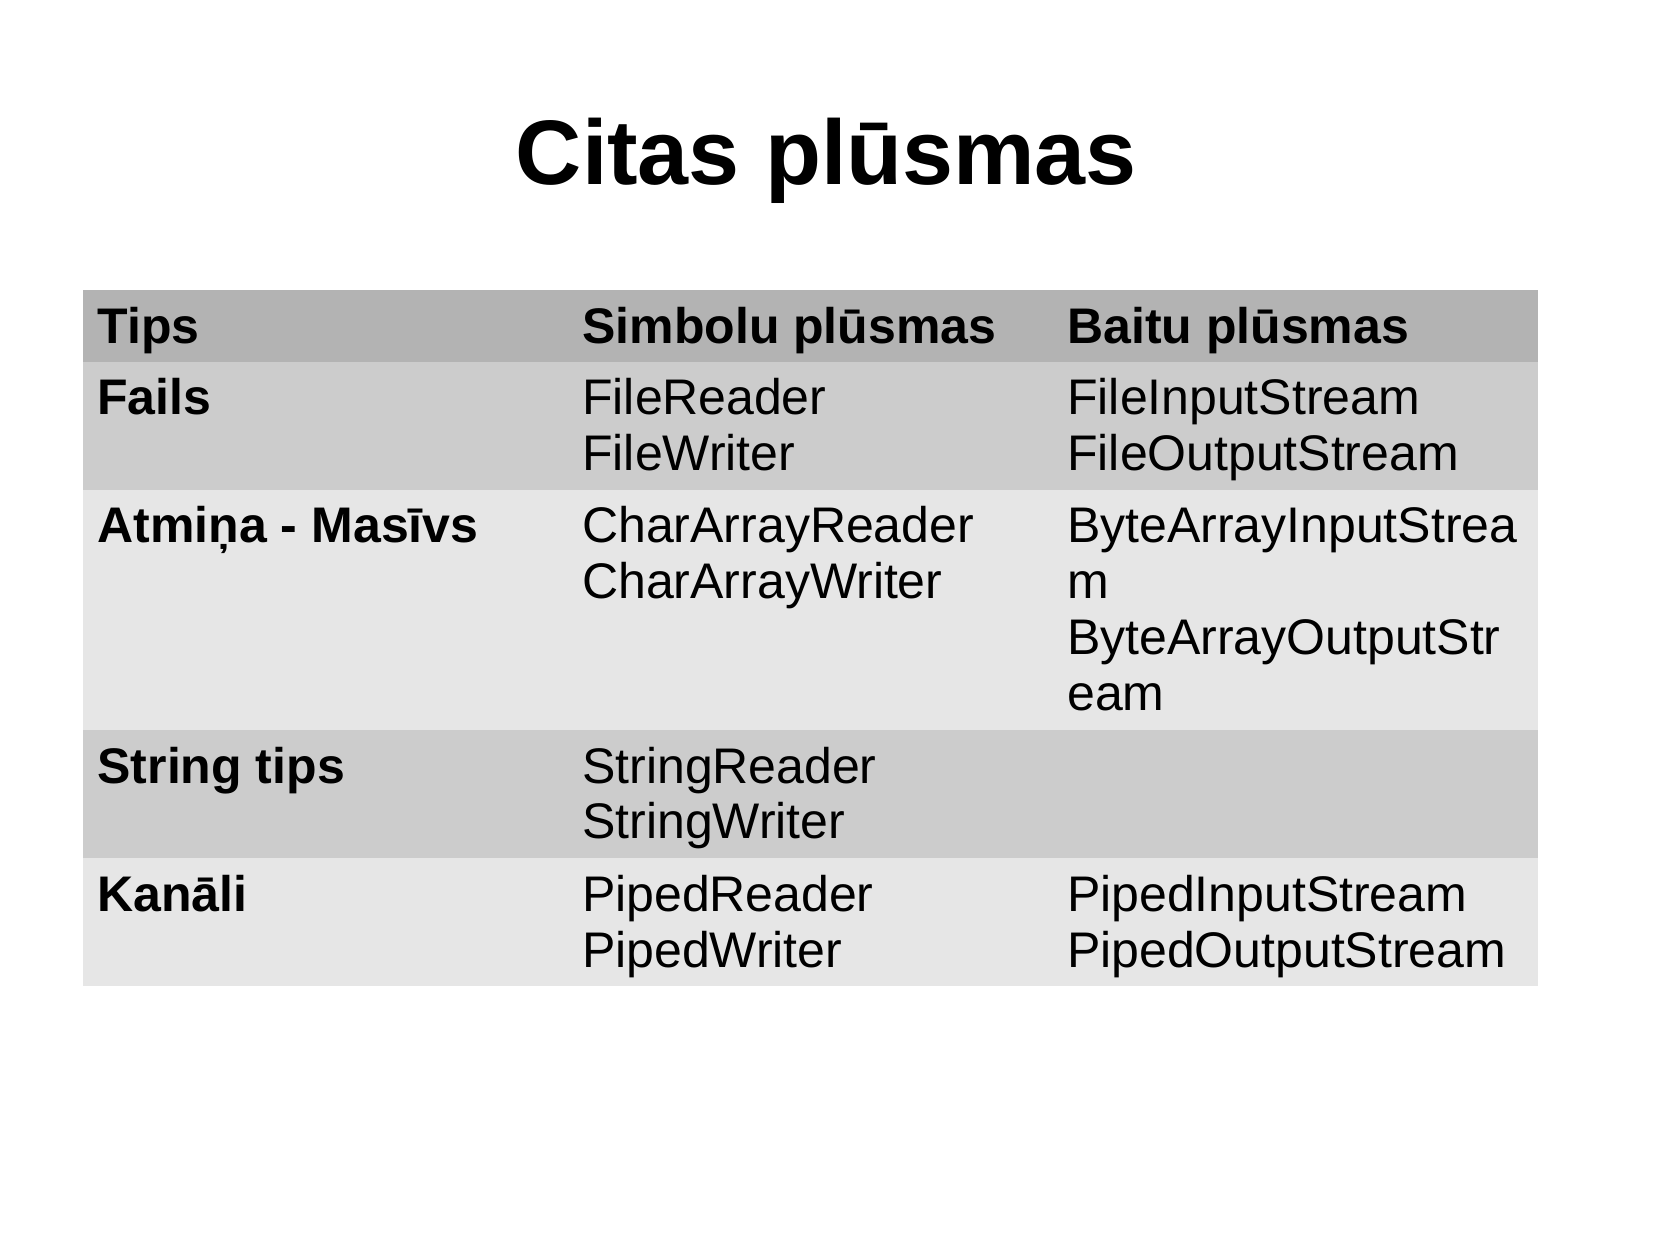

# Citas plūsmas
| Tips | Simbolu plūsmas | Baitu plūsmas |
| --- | --- | --- |
| Fails | FileReader FileWriter | FileInputStream FileOutputStream |
| Atmiņa - Masīvs | CharArrayReader CharArrayWriter | ByteArrayInputStream ByteArrayOutputStream |
| String tips | StringReader StringWriter | |
| Kanāli | PipedReader PipedWriter | PipedInputStream PipedOutputStream |